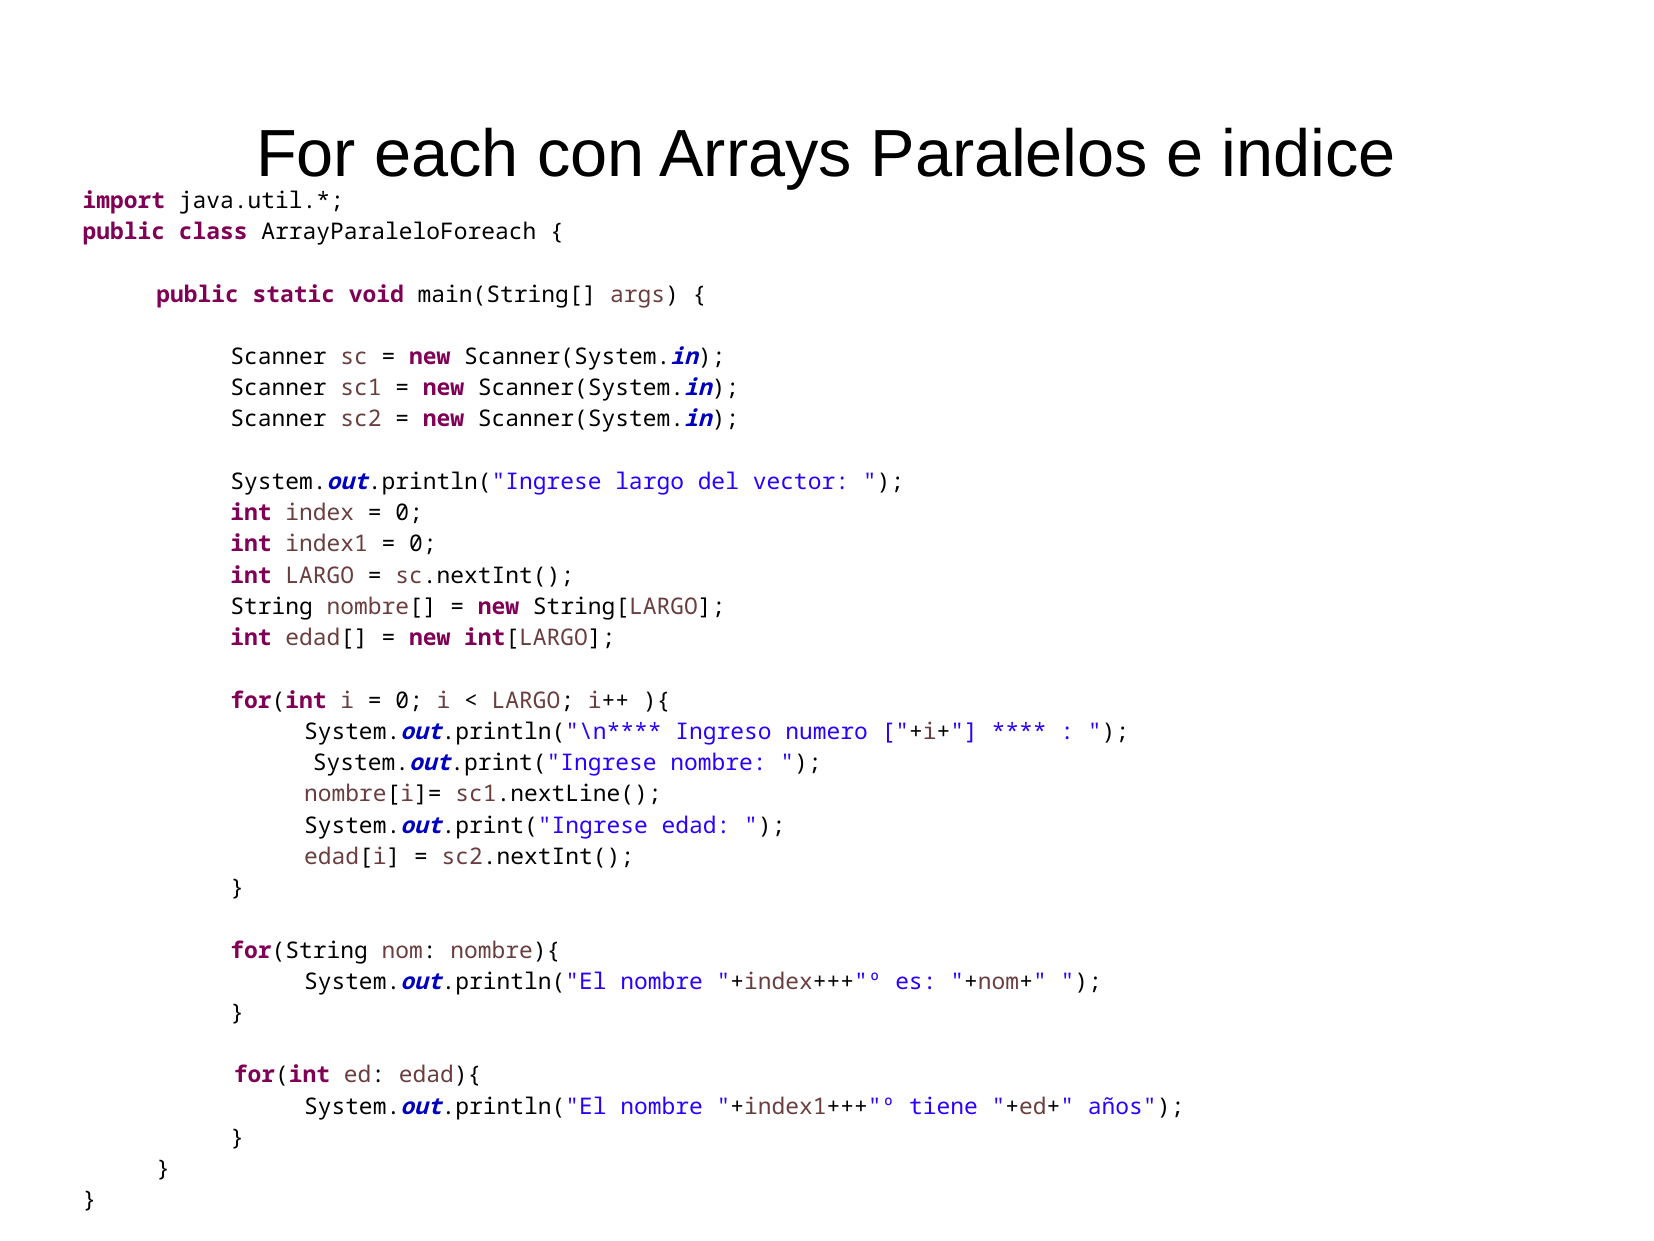

# For each con Arrays Paralelos e indice
import java.util.*;
public class ArrayParaleloForeach {
	public static void main(String[] args) {
		Scanner sc = new Scanner(System.in);
		Scanner sc1 = new Scanner(System.in);
		Scanner sc2 = new Scanner(System.in);
		System.out.println("Ingrese largo del vector: ");
		int index = 0;
		int index1 = 0;
		int LARGO = sc.nextInt();
		String nombre[] = new String[LARGO];
		int edad[] = new int[LARGO];
		for(int i = 0; i < LARGO; i++ ){
			System.out.println("\n**** Ingreso numero ["+i+"] **** : ");
		 System.out.print("Ingrese nombre: ");
			nombre[i]= sc1.nextLine();
			System.out.print("Ingrese edad: ");
			edad[i] = sc2.nextInt();
		}
		for(String nom: nombre){
			System.out.println("El nombre "+index+++"º es: "+nom+" ");
		}
 for(int ed: edad){
			System.out.println("El nombre "+index1+++"º tiene "+ed+" años");
		}
	}
}